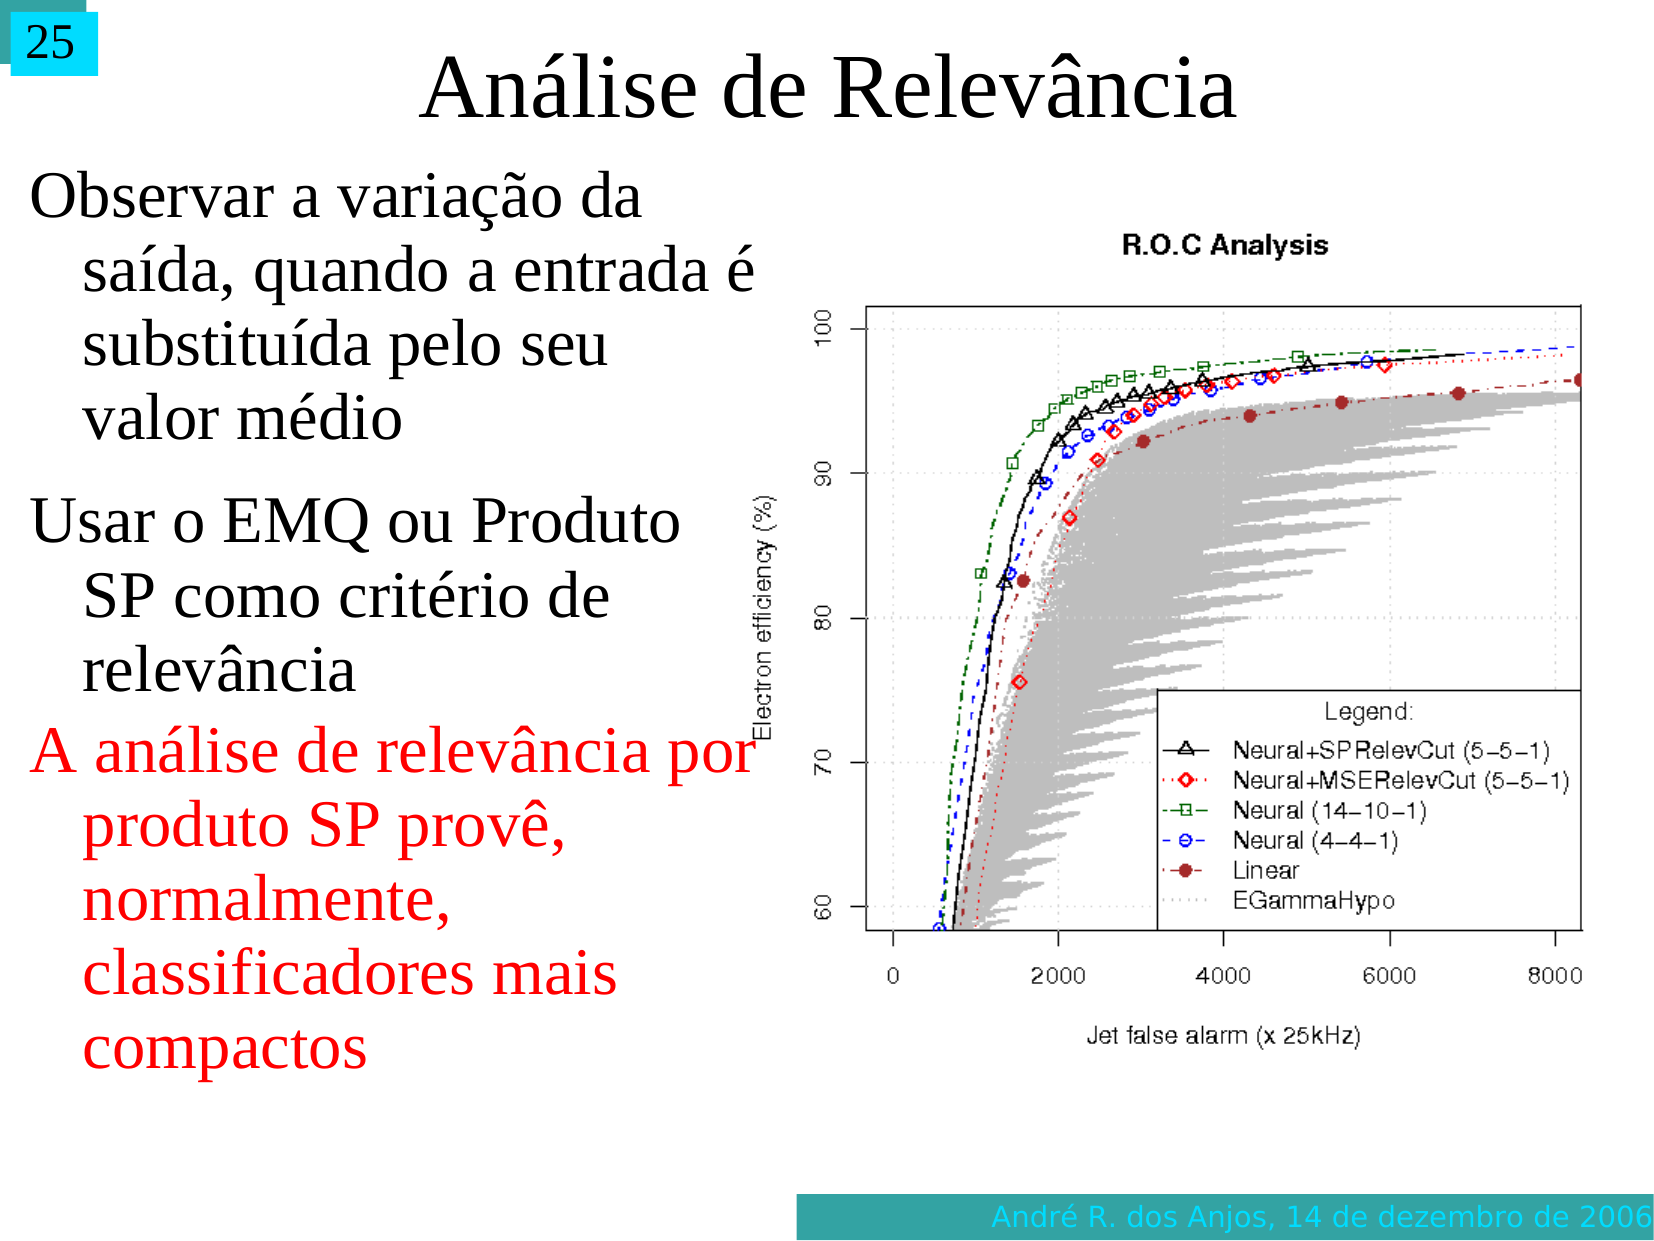

# Análise de Relevância
Observar a variação da saída, quando a entrada é substituída pelo seu valor médio
Usar o EMQ ou Produto SP como critério de relevância
A análise de relevância por produto SP provê, normalmente, classificadores mais compactos